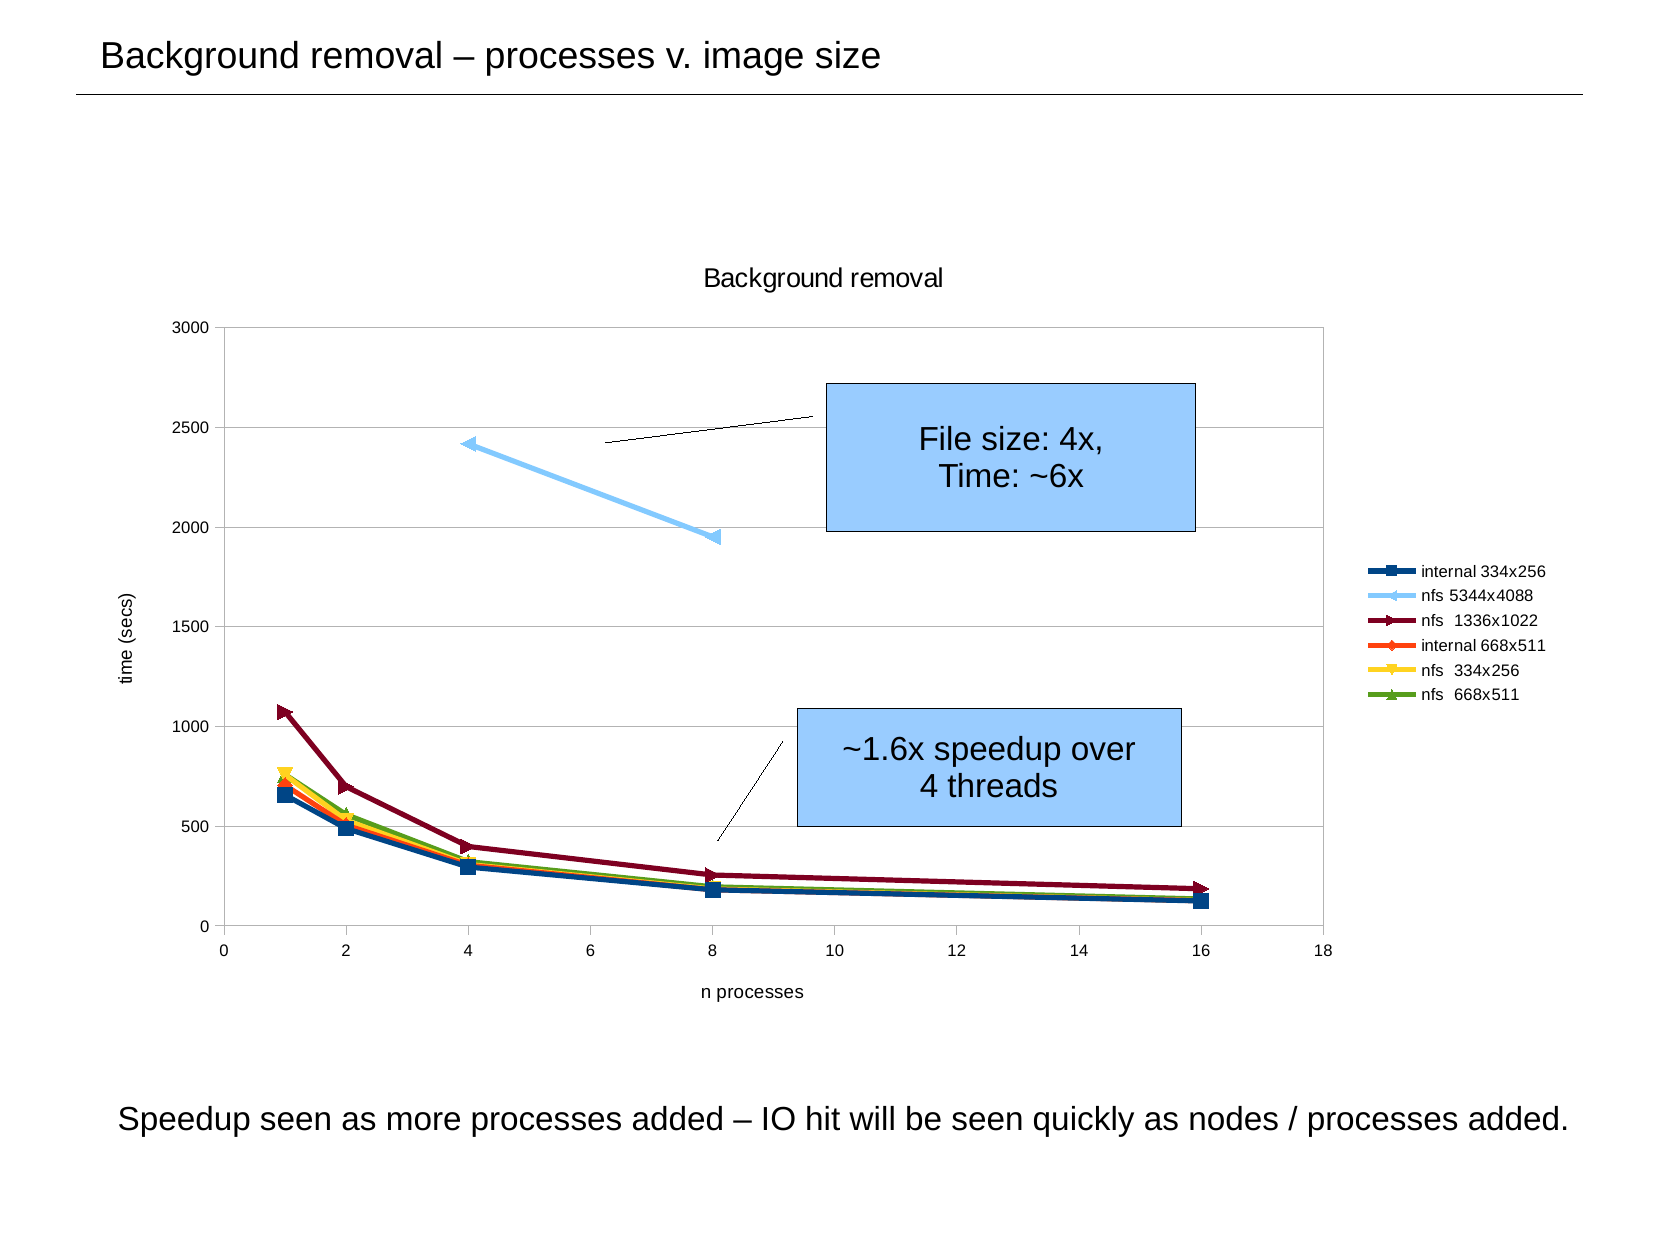

Background removal – processes v. image size
### Chart: Background removal
| Category | internal 334x256 | nfs 5344x4088 | nfs 1336x1022 | internal 668x511 | nfs 334x256 | nfs 668x511 |
|---|---|---|---|---|---|---|File size: 4x,
Time: ~6x
~1.6x speedup over
4 threads
Speedup seen as more processes added – IO hit will be seen quickly as nodes / processes added.